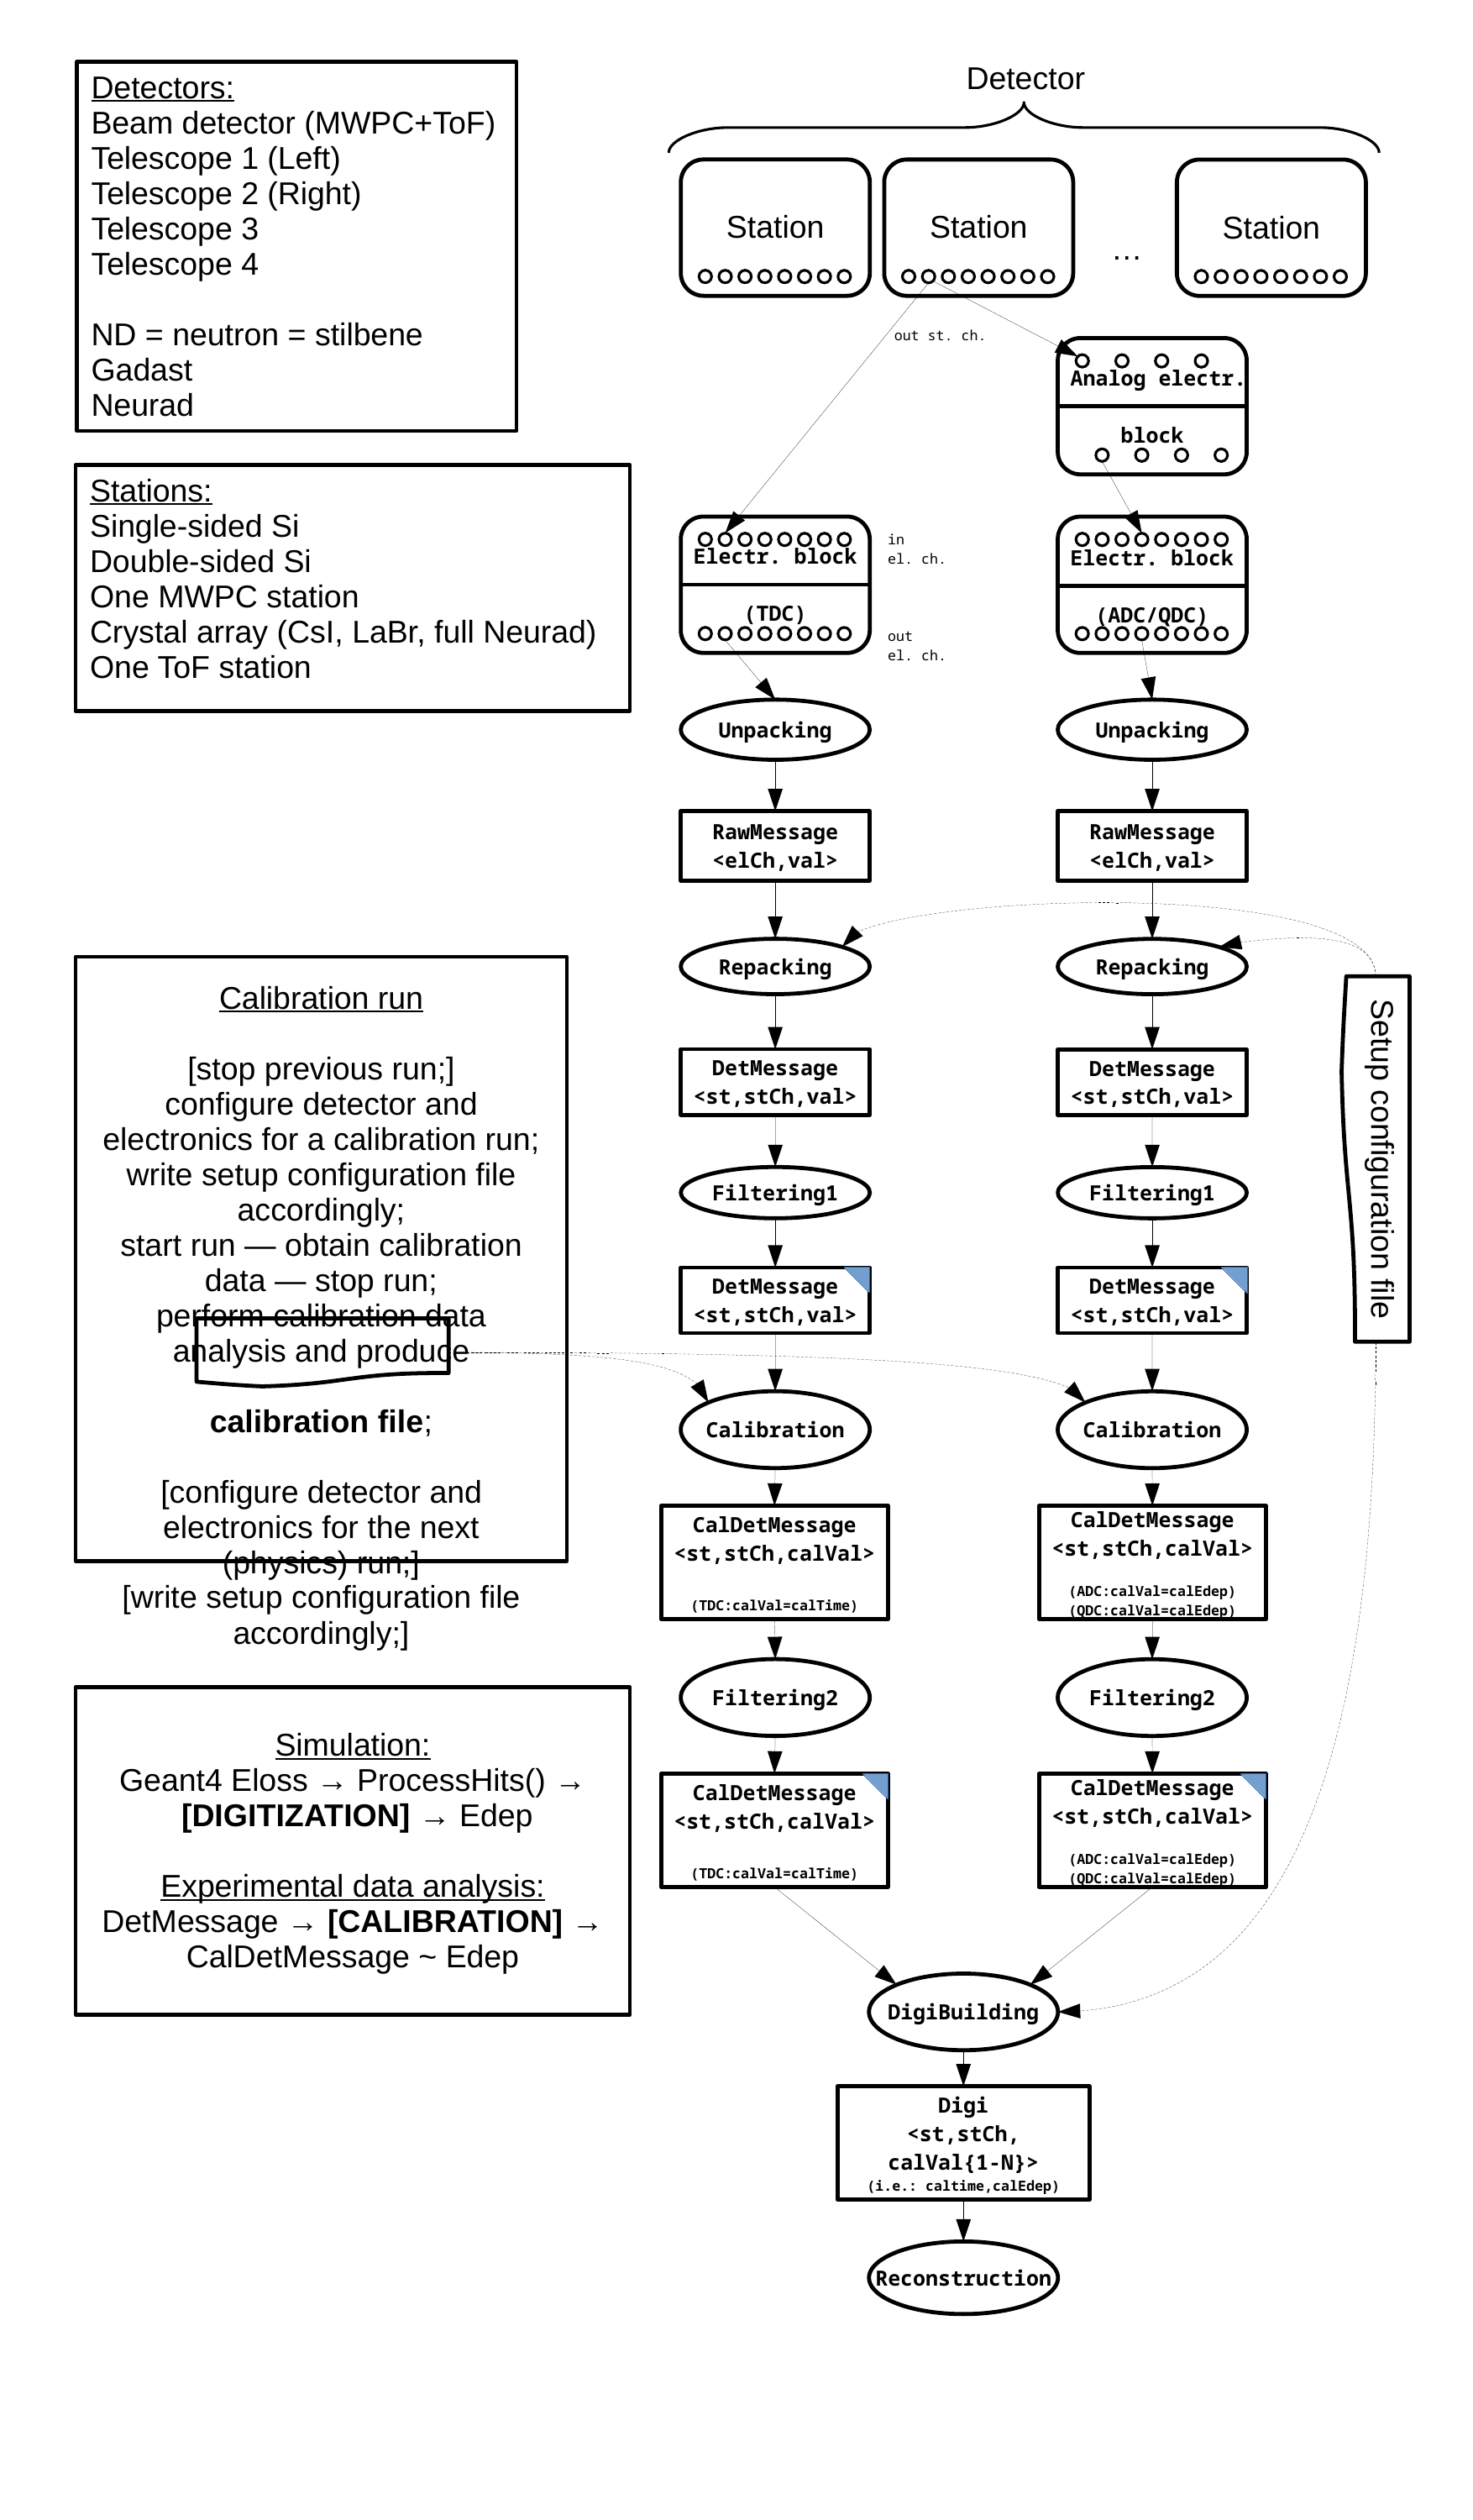

Detector
Detectors:
Beam detector (MWPC+ToF)
Telescope 1 (Left)
Telescope 2 (Right)
Telescope 3
Telescope 4
ND = neutron = stilbene
Gadast
Neurad
Station
Station
Station
…
out st. ch.
 Analog electr.
block
Stations:
Single-sided Si
Double-sided Si
One MWPC station
Crystal array (CsI, LaBr, full Neurad)
One ToF station
in
el. ch.
out
el. ch.
Electr. block
(TDC)
Electr. block
(ADC/QDC)
Unpacking
Unpacking
RawMessage
<elCh,val>
RawMessage
<elCh,val>
Repacking
Repacking
Calibration run
[stop previous run;]
configure detector and electronics for a calibration run;
write setup configuration file accordingly;
start run — obtain calibration data — stop run;
perform calibration data analysis and produce
calibration file;
[configure detector and electronics for the next (physics) run;]
[write setup configuration file accordingly;]
DetMessage
<st,stCh,val>
DetMessage
<st,stCh,val>
Setup configuration file
Filtering1
Filtering1
DetMessage
<st,stCh,val>
DetMessage
<st,stCh,val>
Calibration
Calibration
CalDetMessage
<st,stCh,calVal>
(TDC:calVal=calTime)
CalDetMessage
<st,stCh,calVal>
(ADC:calVal=calEdep)
(QDC:calVal=calEdep)
Filtering2
Filtering2
Simulation:
Geant4 Eloss → ProcessHits() →
 [DIGITIZATION] → Edep
Experimental data analysis:
DetMessage → [CALIBRATION] →
CalDetMessage ~ Edep
CalDetMessage
<st,stCh,calVal>
(TDC:calVal=calTime)
CalDetMessage
<st,stCh,calVal>
(ADC:calVal=calEdep)
(QDC:calVal=calEdep)
DigiBuilding
Digi
<st,stCh,
calVal{1-N}>
(i.e.: caltime,calEdep)
Reconstruction